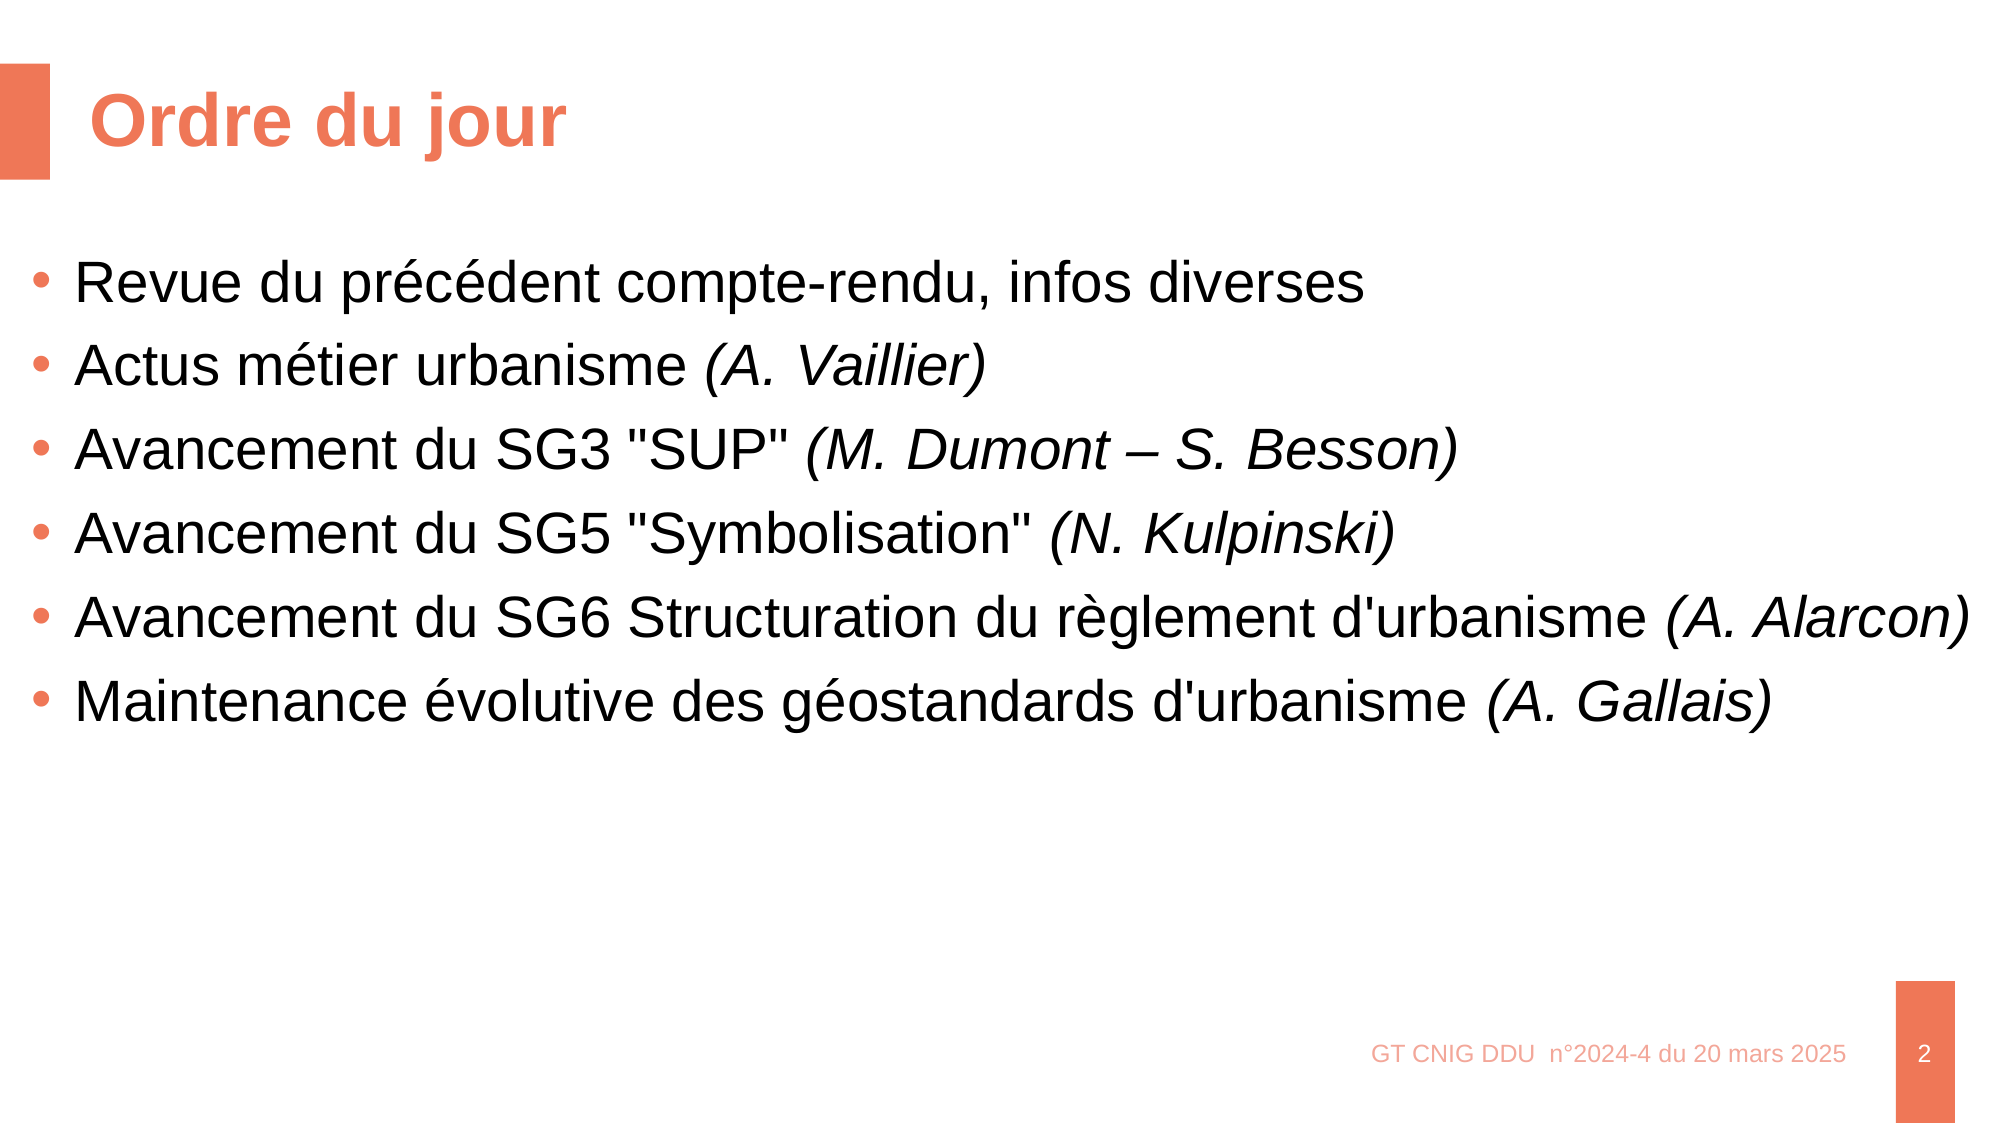

# Ordre du jour
Revue du précédent compte-rendu, infos diverses
Actus métier urbanisme (A. Vaillier)
Avancement du SG3 "SUP" (M. Dumont – S. Besson)
Avancement du SG5 "Symbolisation" (N. Kulpinski)
Avancement du SG6 Structuration du règlement d'urbanisme (A. Alarcon)
Maintenance évolutive des géostandards d'urbanisme (A. Gallais)
2
GT CNIG DDU n°2024-4 du 20 mars 2025